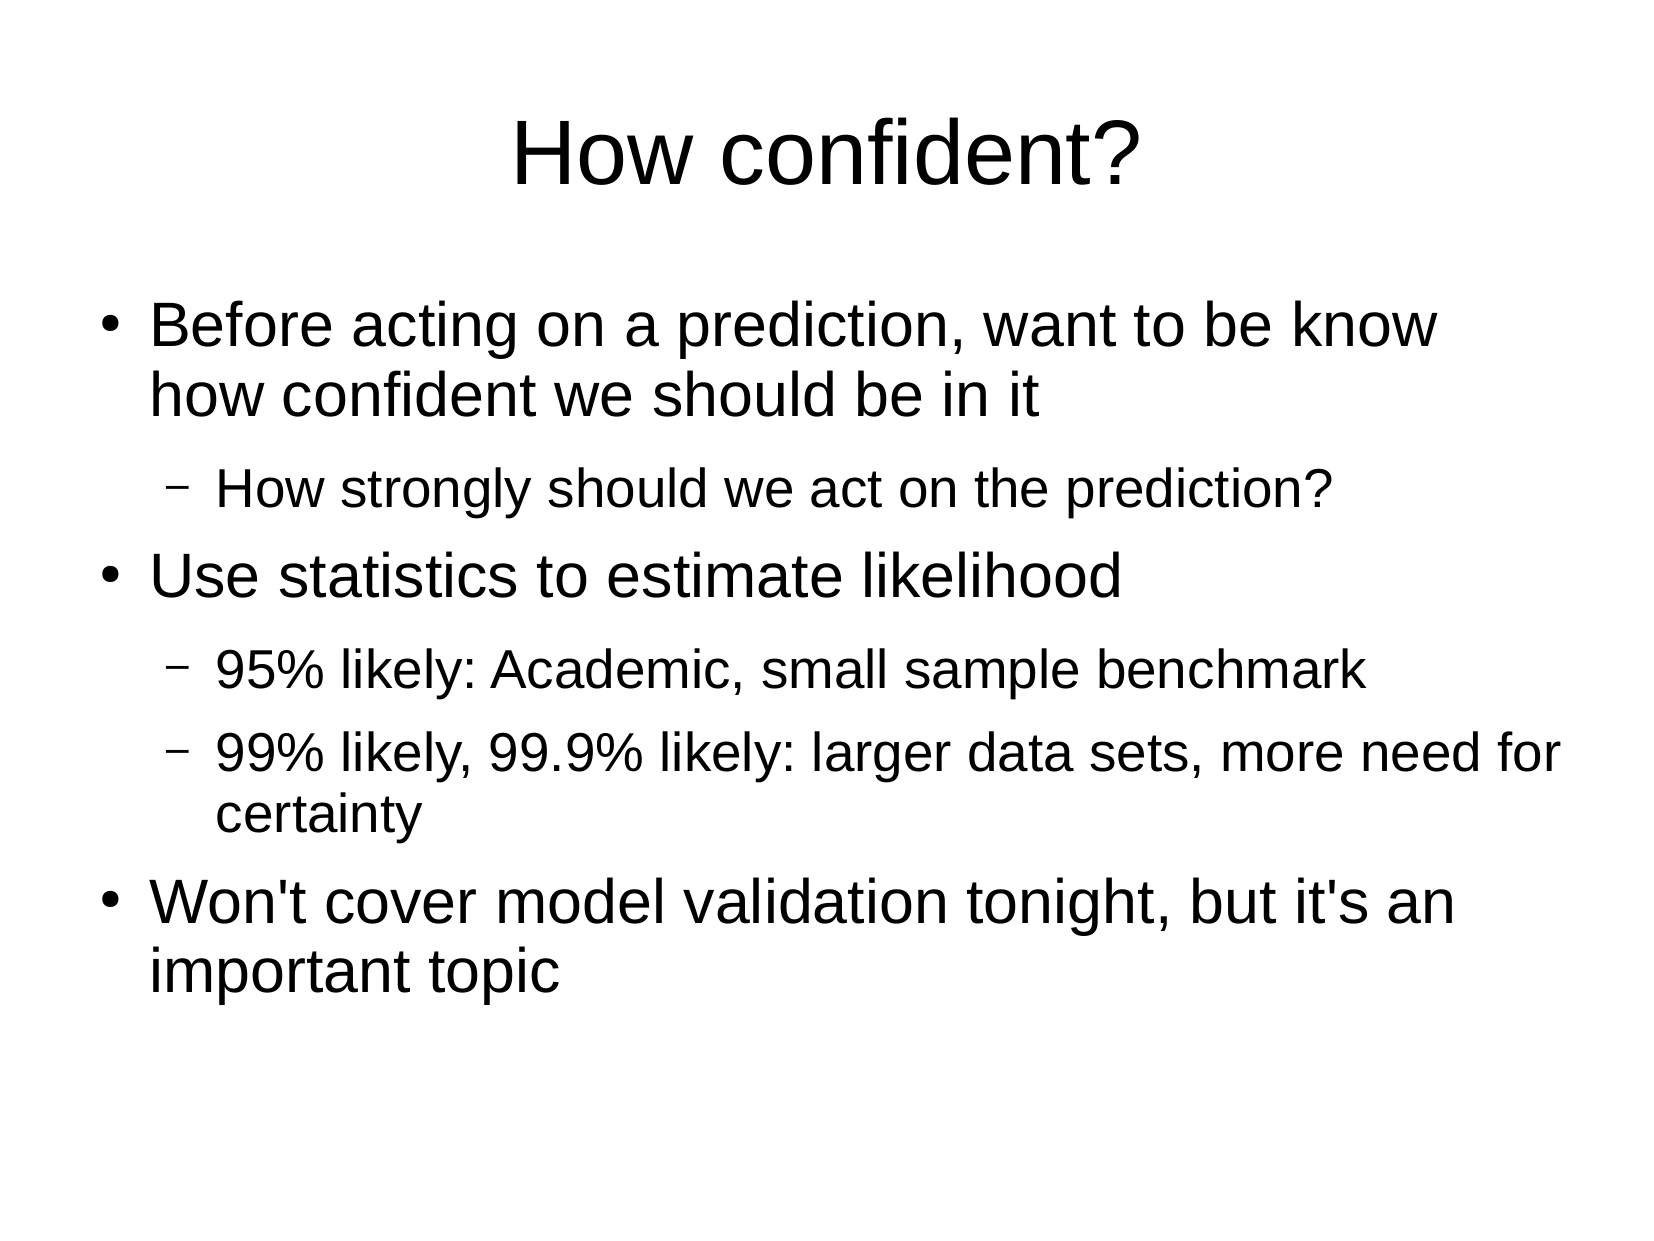

# How confident?
Before acting on a prediction, want to be know how confident we should be in it
How strongly should we act on the prediction?
Use statistics to estimate likelihood
95% likely: Academic, small sample benchmark
99% likely, 99.9% likely: larger data sets, more need for certainty
Won't cover model validation tonight, but it's an important topic